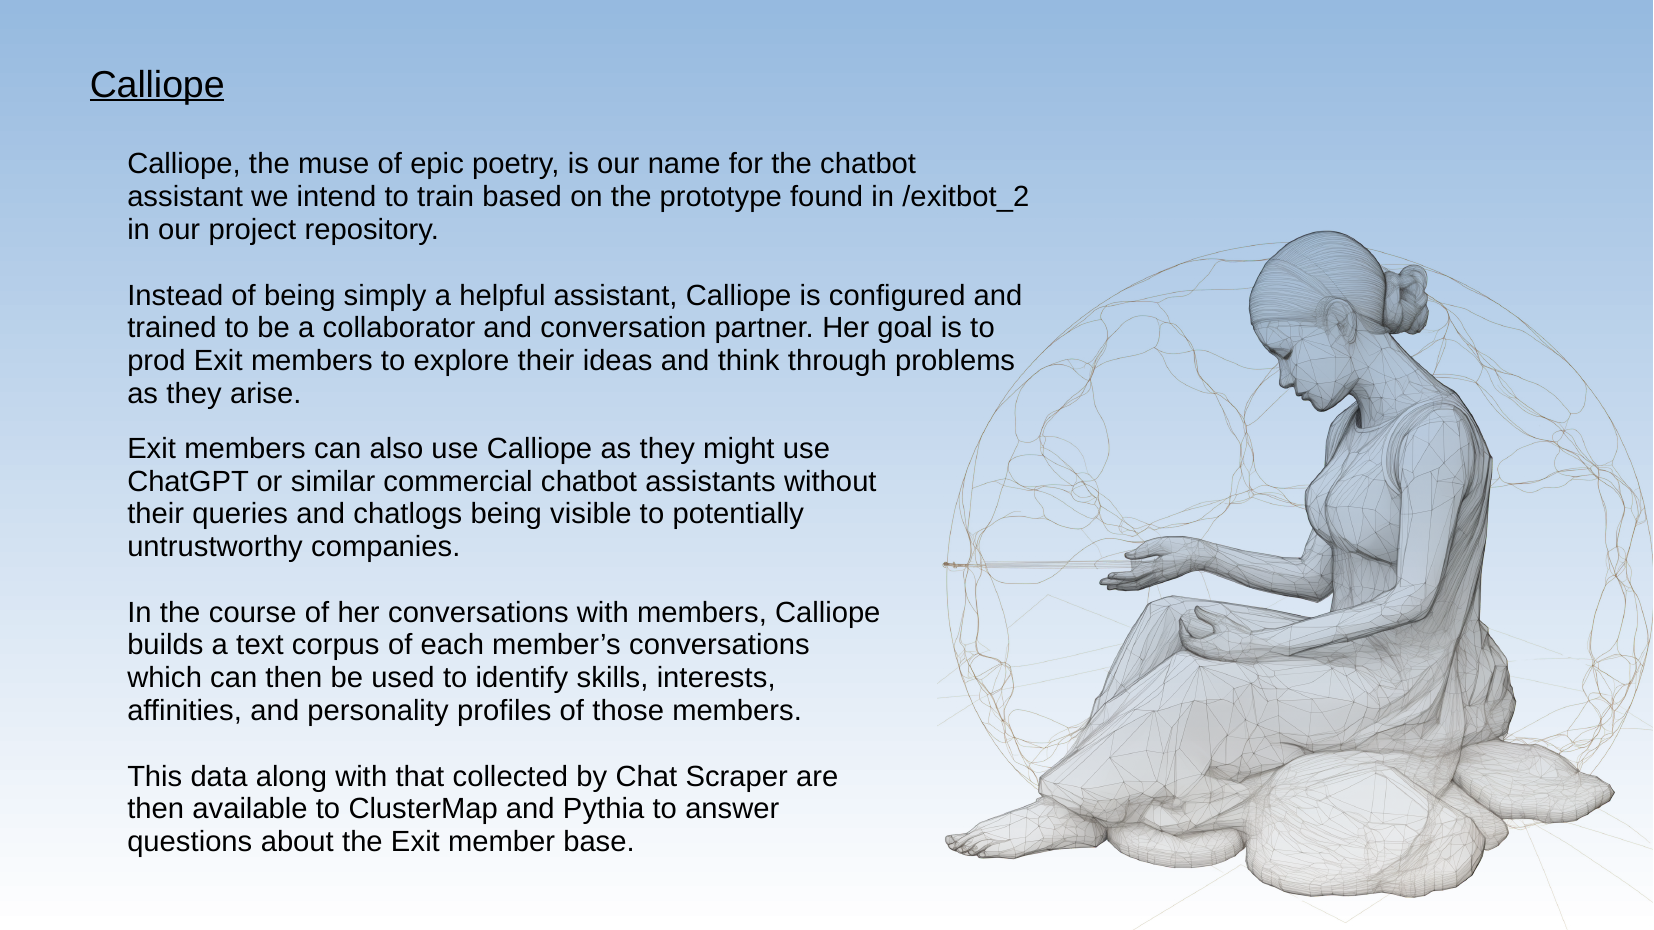

Calliope
Calliope, the muse of epic poetry, is our name for the chatbot assistant we intend to train based on the prototype found in /exitbot_2 in our project repository.
Instead of being simply a helpful assistant, Calliope is configured and trained to be a collaborator and conversation partner. Her goal is to prod Exit members to explore their ideas and think through problems as they arise.
Exit members can also use Calliope as they might use ChatGPT or similar commercial chatbot assistants without their queries and chatlogs being visible to potentially untrustworthy companies.
In the course of her conversations with members, Calliope builds a text corpus of each member’s conversations which can then be used to identify skills, interests, affinities, and personality profiles of those members.
This data along with that collected by Chat Scraper are then available to ClusterMap and Pythia to answer questions about the Exit member base.